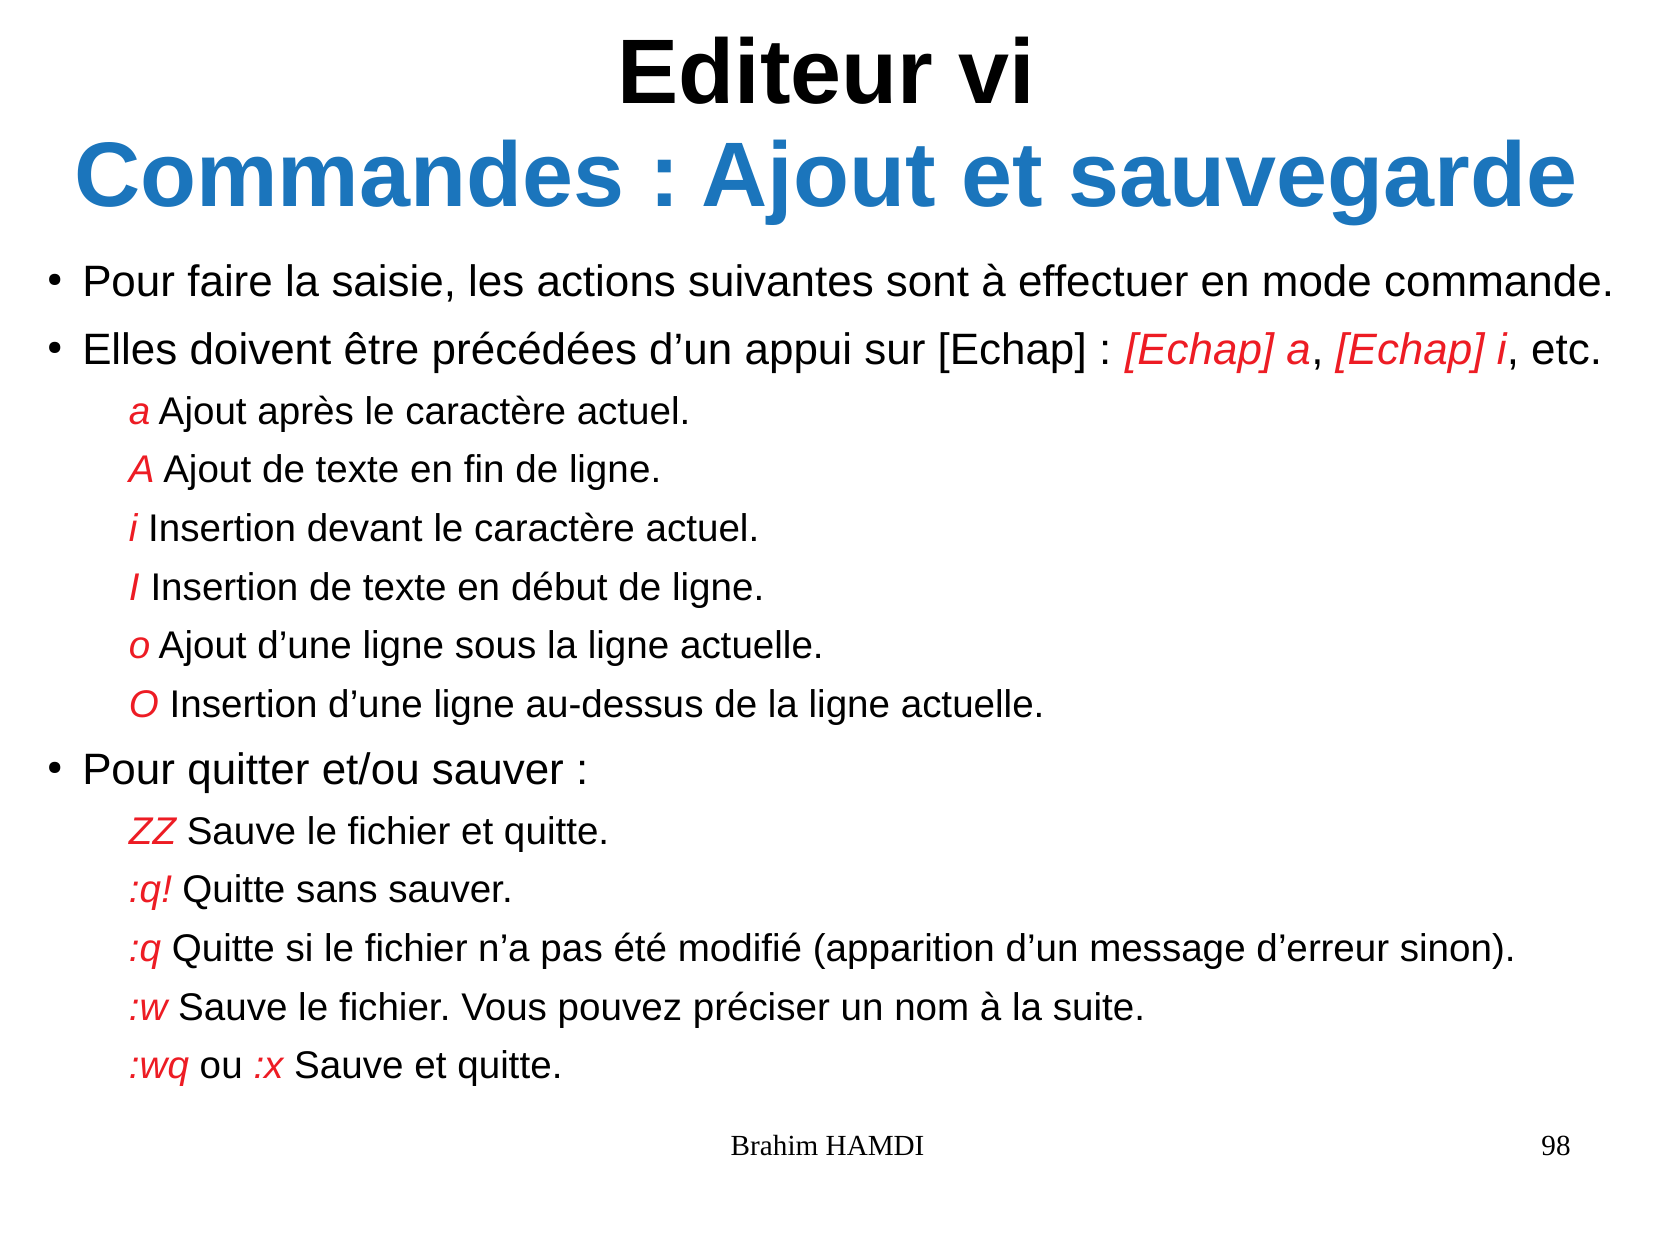

# Editeur vi Commandes : Ajout et sauvegarde
Pour faire la saisie, les actions suivantes sont à effectuer en mode commande.
Elles doivent être précédées d’un appui sur [Echap] : [Echap] a, [Echap] i, etc.
a Ajout après le caractère actuel.
A Ajout de texte en fin de ligne.
i Insertion devant le caractère actuel.
I Insertion de texte en début de ligne.
o Ajout d’une ligne sous la ligne actuelle.
O Insertion d’une ligne au-dessus de la ligne actuelle.
Pour quitter et/ou sauver :
ZZ Sauve le fichier et quitte.
:q! Quitte sans sauver.
:q Quitte si le fichier n’a pas été modifié (apparition d’un message d’erreur sinon).
:w Sauve le fichier. Vous pouvez préciser un nom à la suite.
:wq ou :x Sauve et quitte.
Brahim HAMDI
98